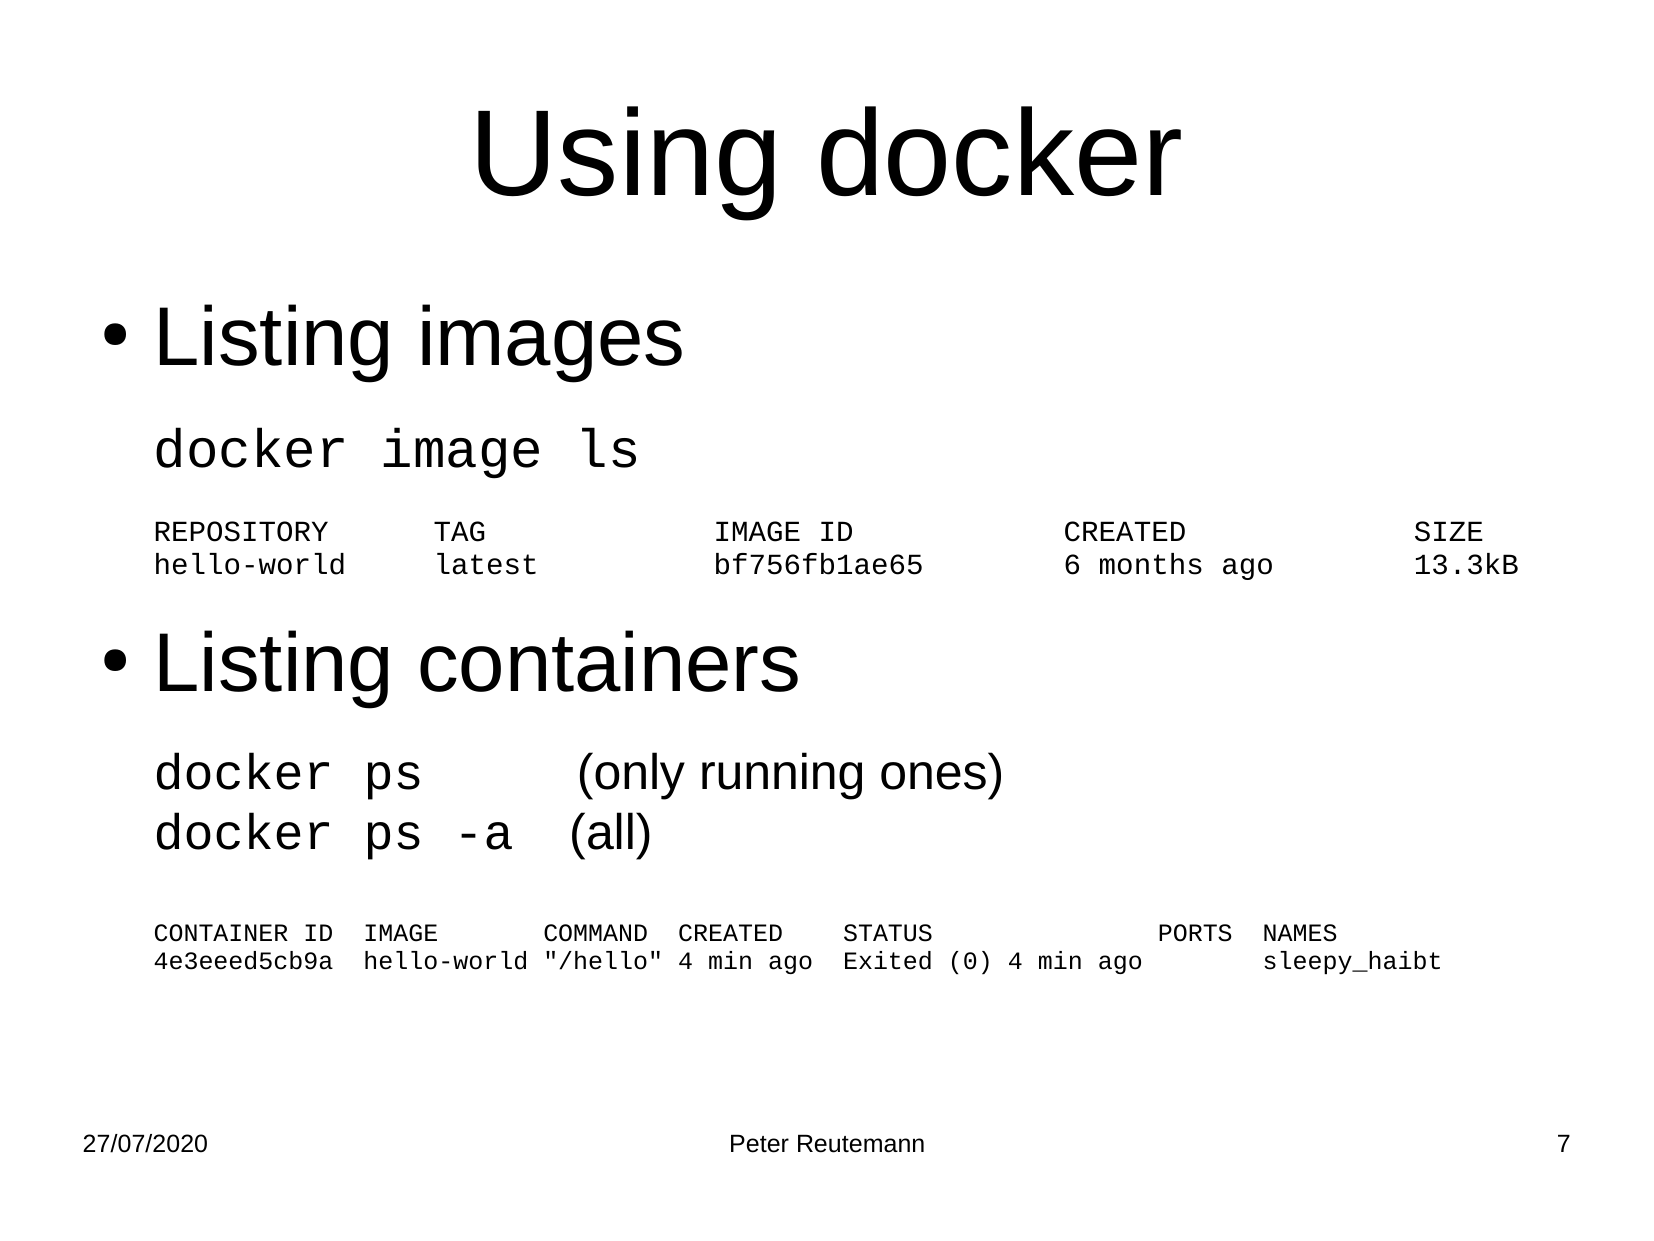

# Using docker
Listing images
docker image ls
REPOSITORY TAG IMAGE ID CREATED SIZE
hello-world latest bf756fb1ae65 6 months ago 13.3kB
Listing containers
docker ps (only running ones)
docker ps -a (all)
CONTAINER ID IMAGE COMMAND CREATED STATUS PORTS NAMES
4e3eeed5cb9a hello-world "/hello" 4 min ago Exited (0) 4 min ago sleepy_haibt
27/07/2020
Peter Reutemann
7